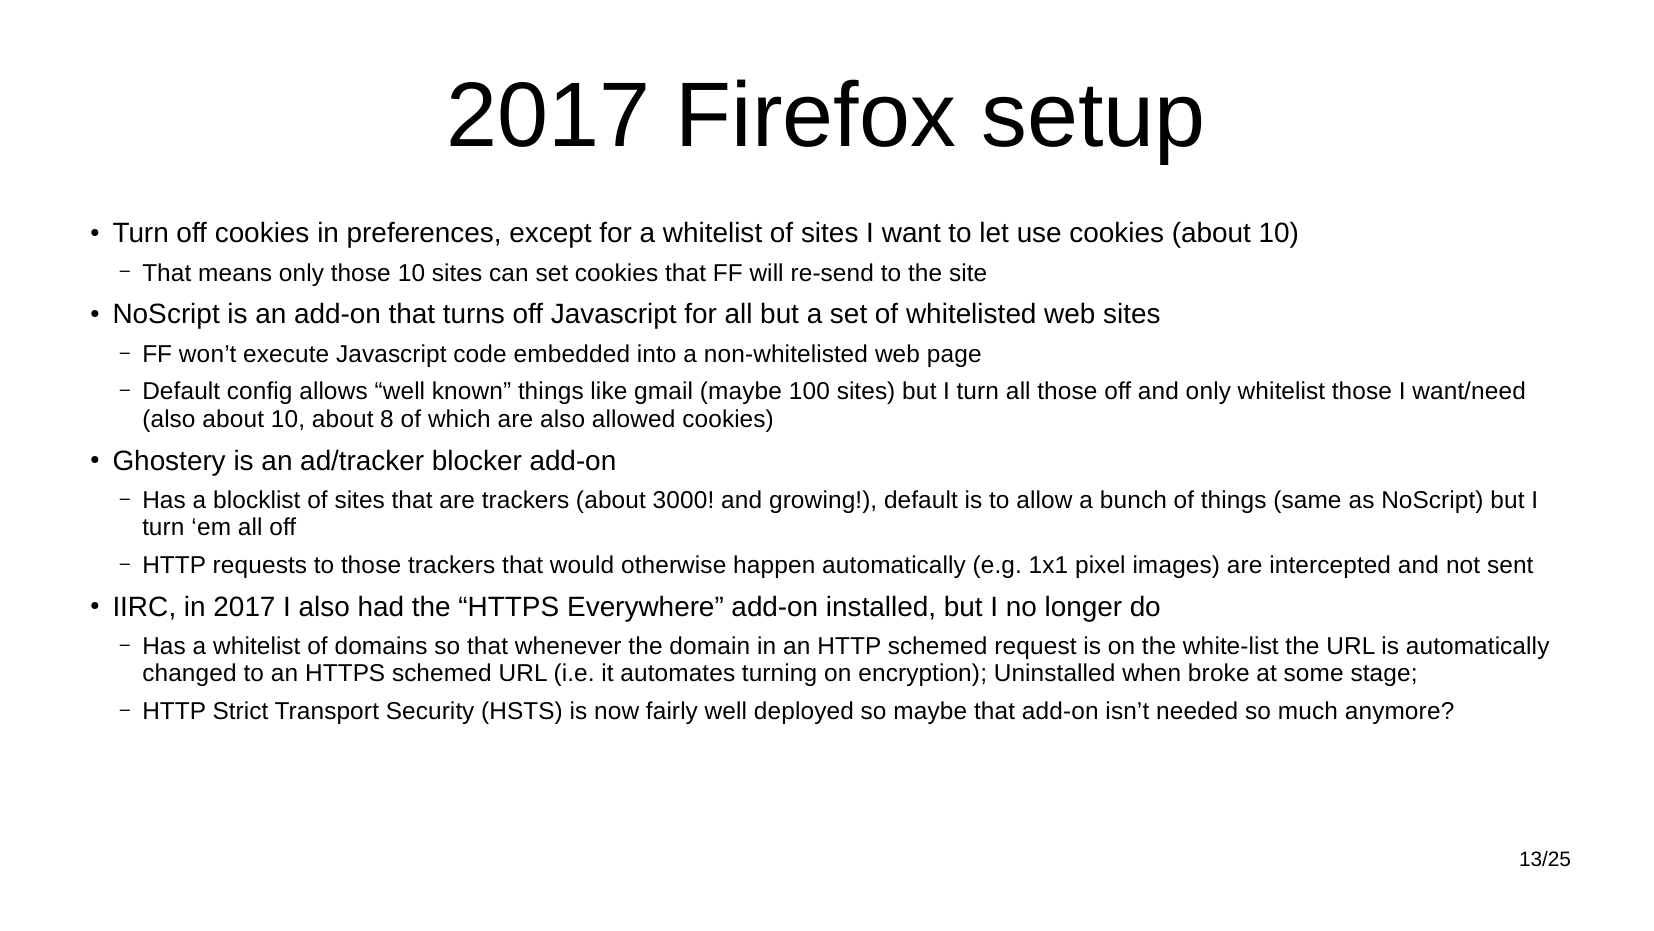

# 2017 Firefox setup
Turn off cookies in preferences, except for a whitelist of sites I want to let use cookies (about 10)
That means only those 10 sites can set cookies that FF will re-send to the site
NoScript is an add-on that turns off Javascript for all but a set of whitelisted web sites
FF won’t execute Javascript code embedded into a non-whitelisted web page
Default config allows “well known” things like gmail (maybe 100 sites) but I turn all those off and only whitelist those I want/need (also about 10, about 8 of which are also allowed cookies)
Ghostery is an ad/tracker blocker add-on
Has a blocklist of sites that are trackers (about 3000! and growing!), default is to allow a bunch of things (same as NoScript) but I turn ‘em all off
HTTP requests to those trackers that would otherwise happen automatically (e.g. 1x1 pixel images) are intercepted and not sent
IIRC, in 2017 I also had the “HTTPS Everywhere” add-on installed, but I no longer do
Has a whitelist of domains so that whenever the domain in an HTTP schemed request is on the white-list the URL is automatically changed to an HTTPS schemed URL (i.e. it automates turning on encryption); Uninstalled when broke at some stage;
HTTP Strict Transport Security (HSTS) is now fairly well deployed so maybe that add-on isn’t needed so much anymore?
13